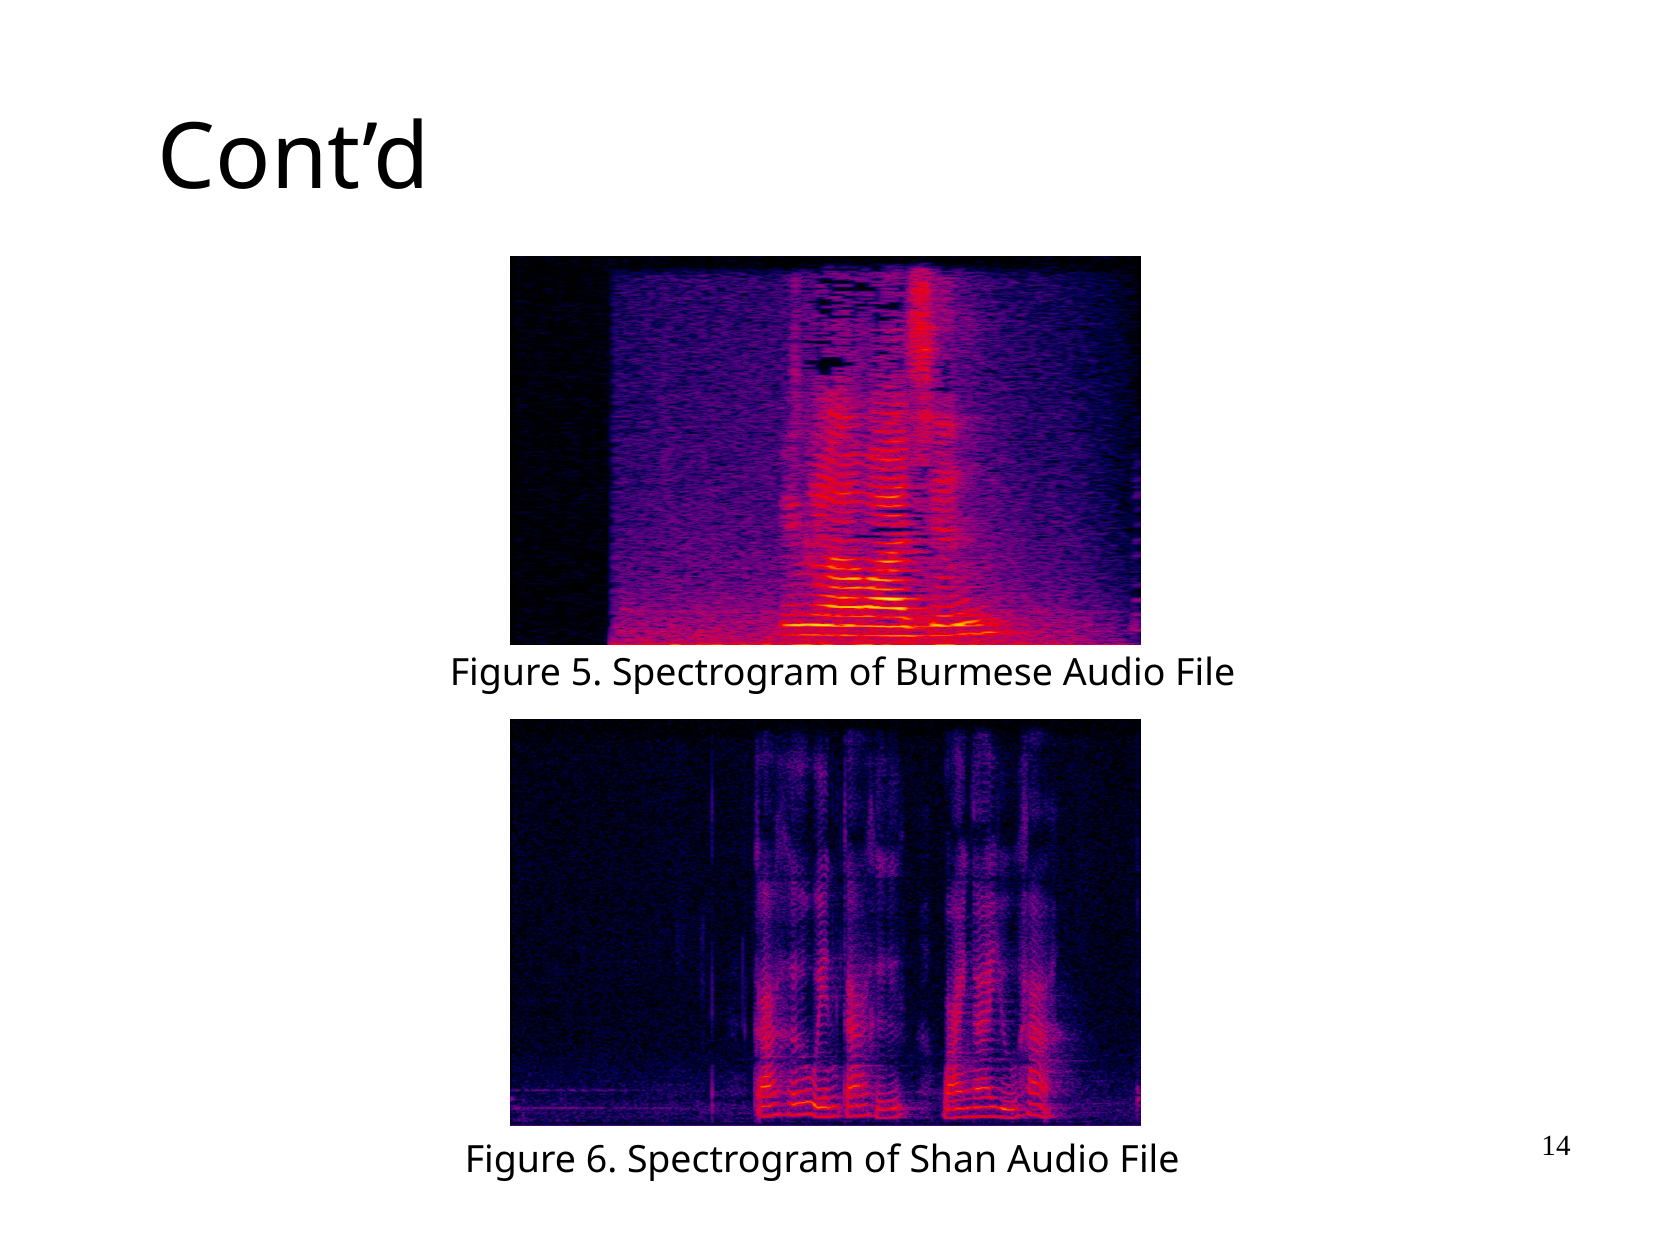

# Cont’d
Figure 5. Spectrogram of Burmese Audio File
Figure 6. Spectrogram of Shan Audio File
14